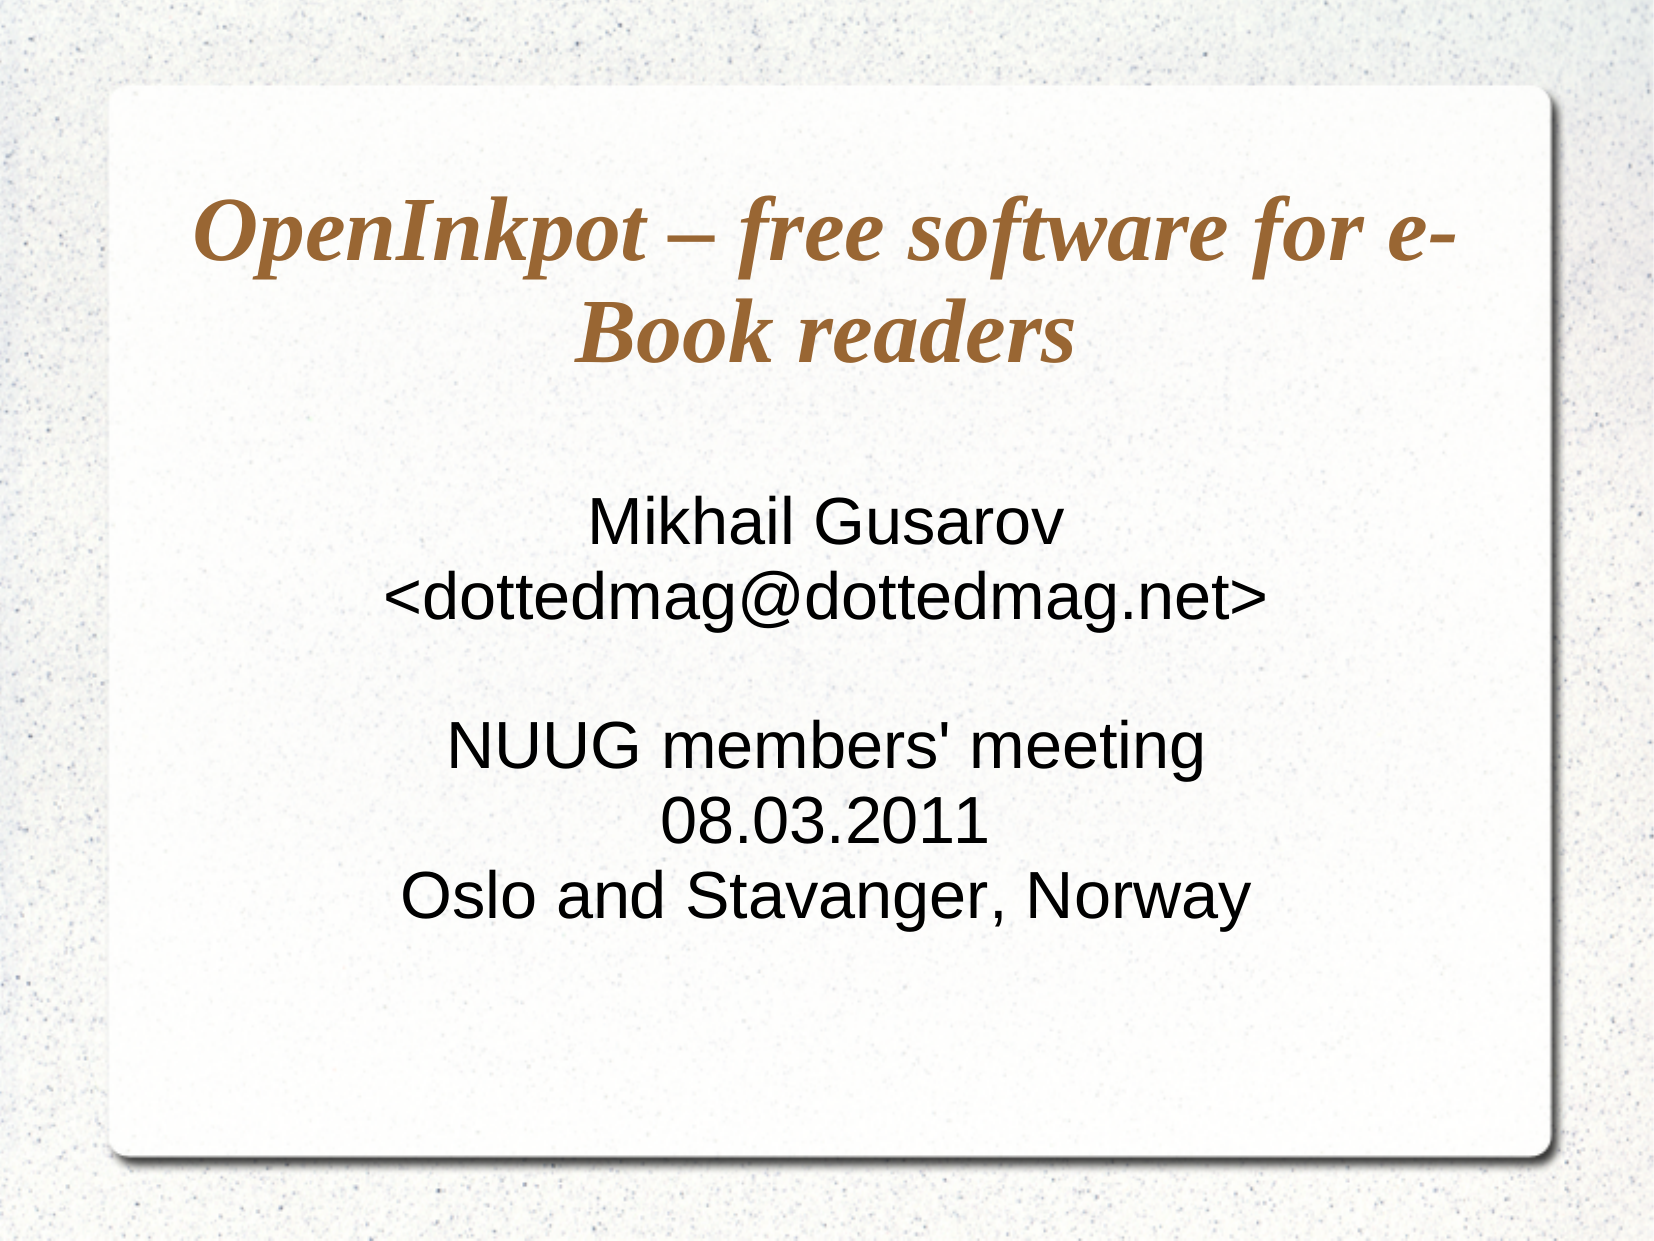

# OpenInkpot – free software for e-Book readers
Mikhail Gusarov
<dottedmag@dottedmag.net>
NUUG members' meeting
08.03.2011
Oslo and Stavanger, Norway